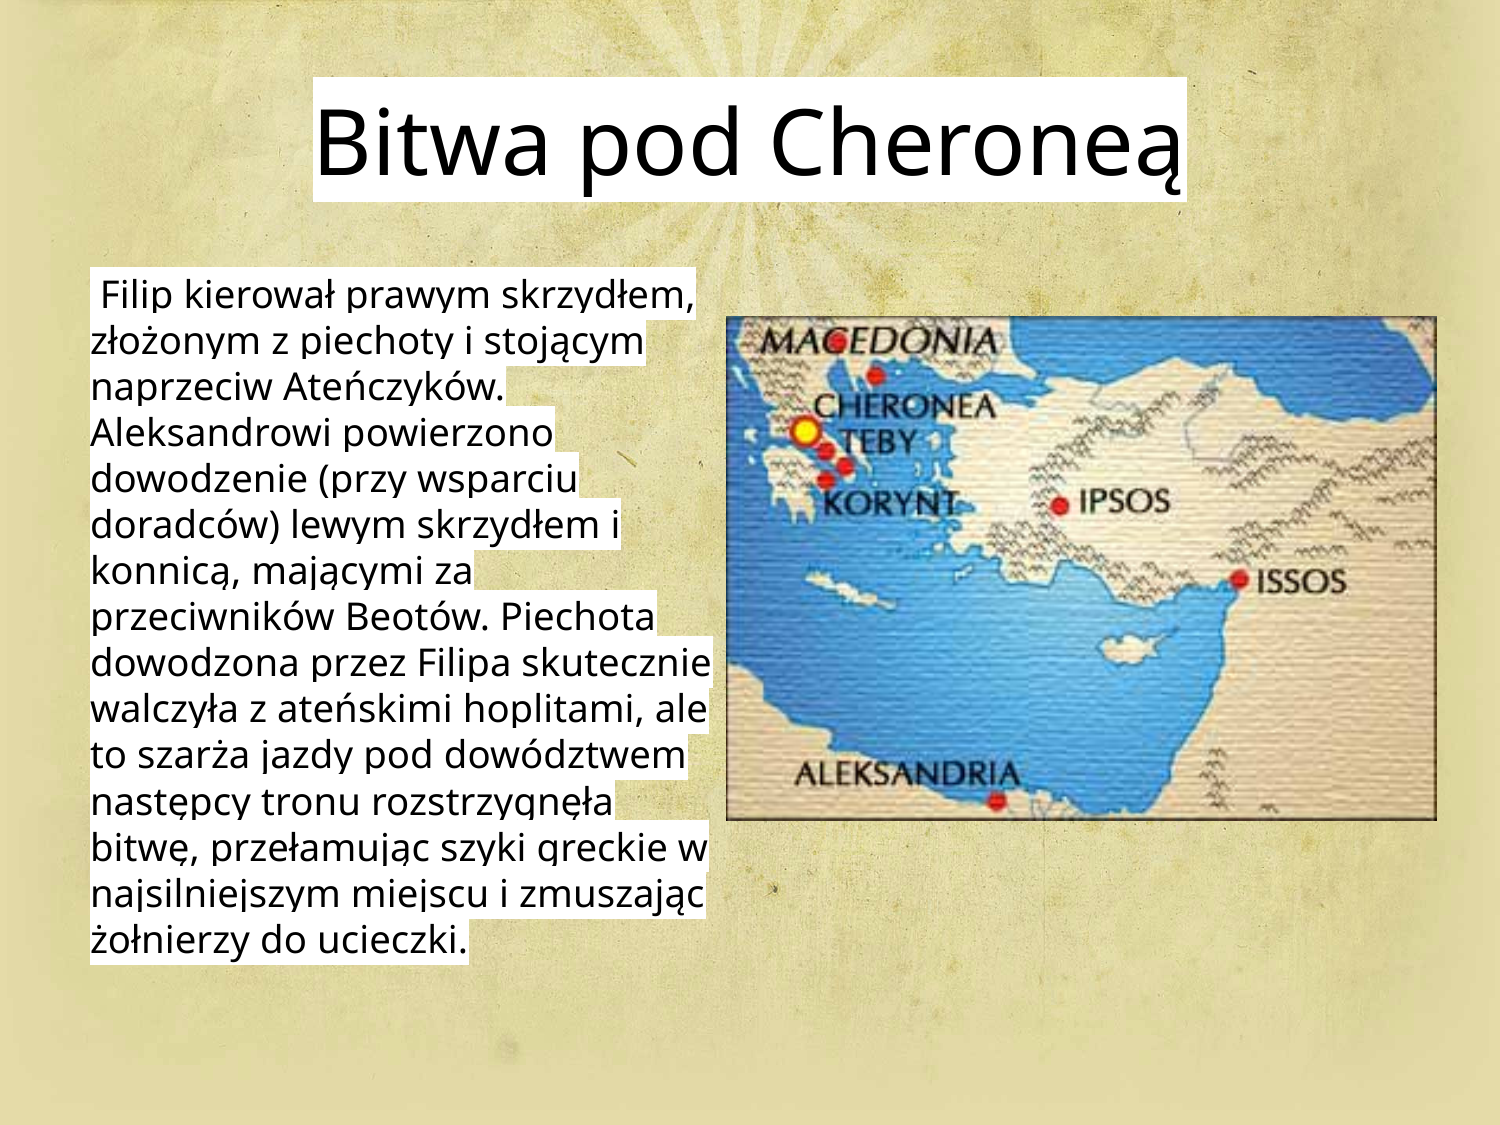

# Bitwa pod Cheroneą
 Filip kierował prawym skrzydłem, złożonym z piechoty i stojącym naprzeciw Ateńczyków. Aleksandrowi powierzono dowodzenie (przy wsparciu doradców) lewym skrzydłem i konnicą, mającymi za przeciwników Beotów. Piechota dowodzona przez Filipa skutecznie walczyła z ateńskimi hoplitami, ale to szarża jazdy pod dowództwem następcy tronu rozstrzygnęła bitwę, przełamując szyki greckie w najsilniejszym miejscu i zmuszając żołnierzy do ucieczki.